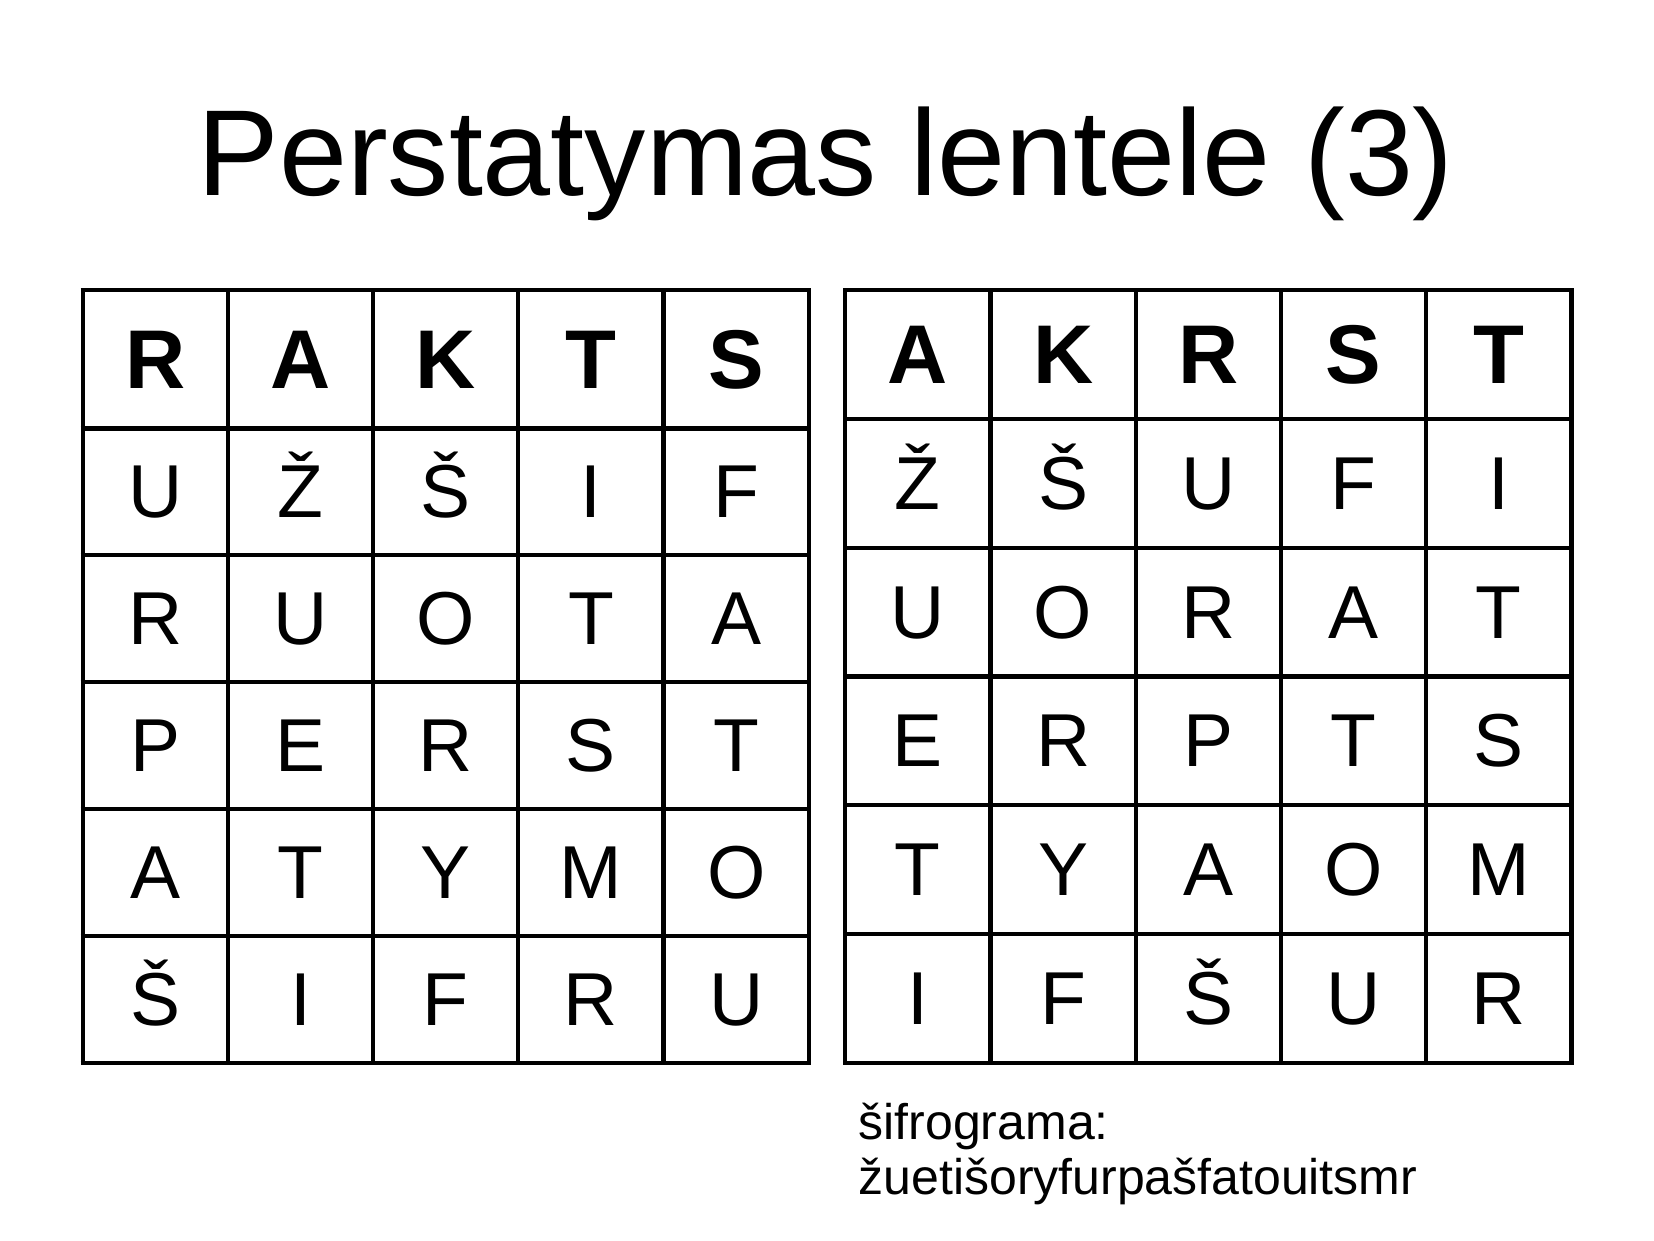

# Perstatymas lentele (3)
| R | A | K | T | S |
| --- | --- | --- | --- | --- |
| U | Ž | Š | I | F |
| R | U | O | T | A |
| P | E | R | S | T |
| A | T | Y | M | O |
| Š | I | F | R | U |
| A | K | R | S | T |
| --- | --- | --- | --- | --- |
| Ž | Š | U | F | I |
| U | O | R | A | T |
| E | R | P | T | S |
| T | Y | A | O | M |
| I | F | Š | U | R |
šifrograma: žuetišoryfurpašfatouitsmr